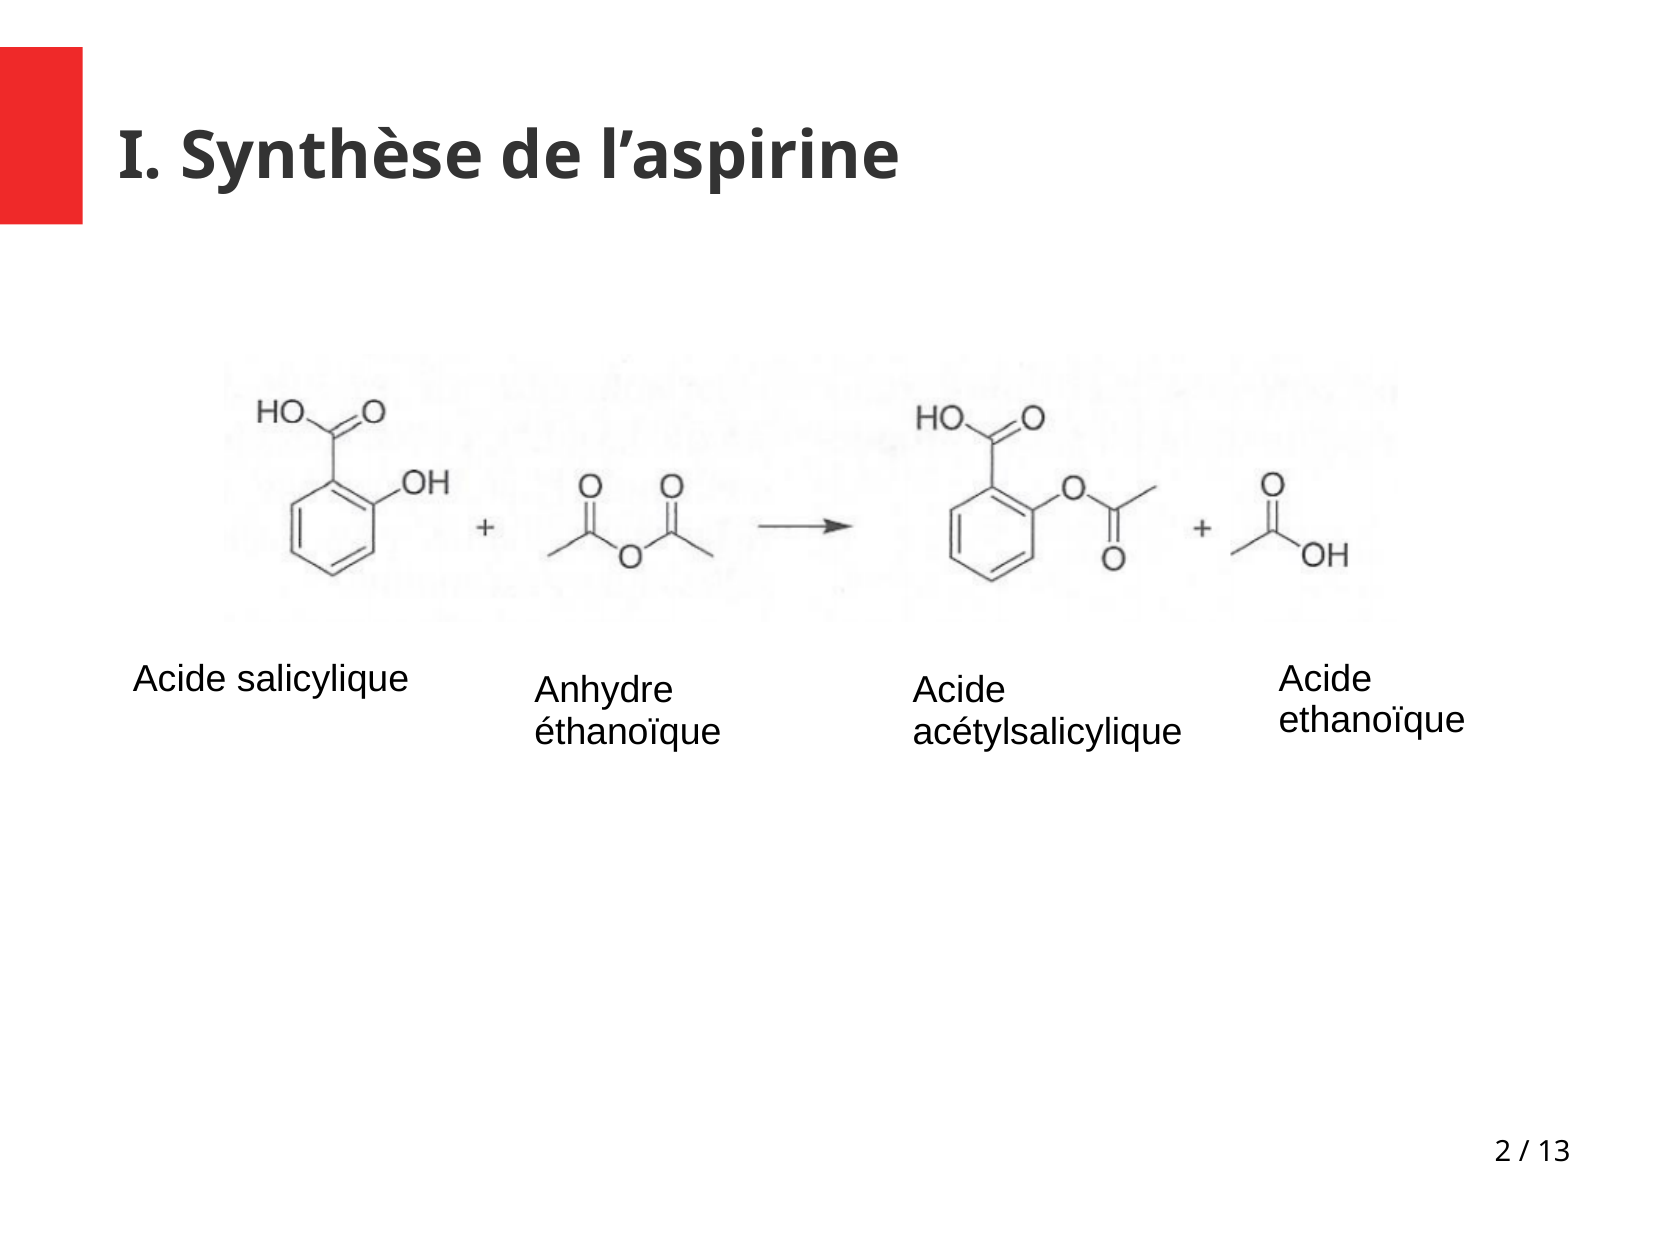

# I. Synthèse de l’aspirine
Acide salicylique
Acide ethanoïque
Anhydre éthanoïque
Acide acétylsalicylique
2